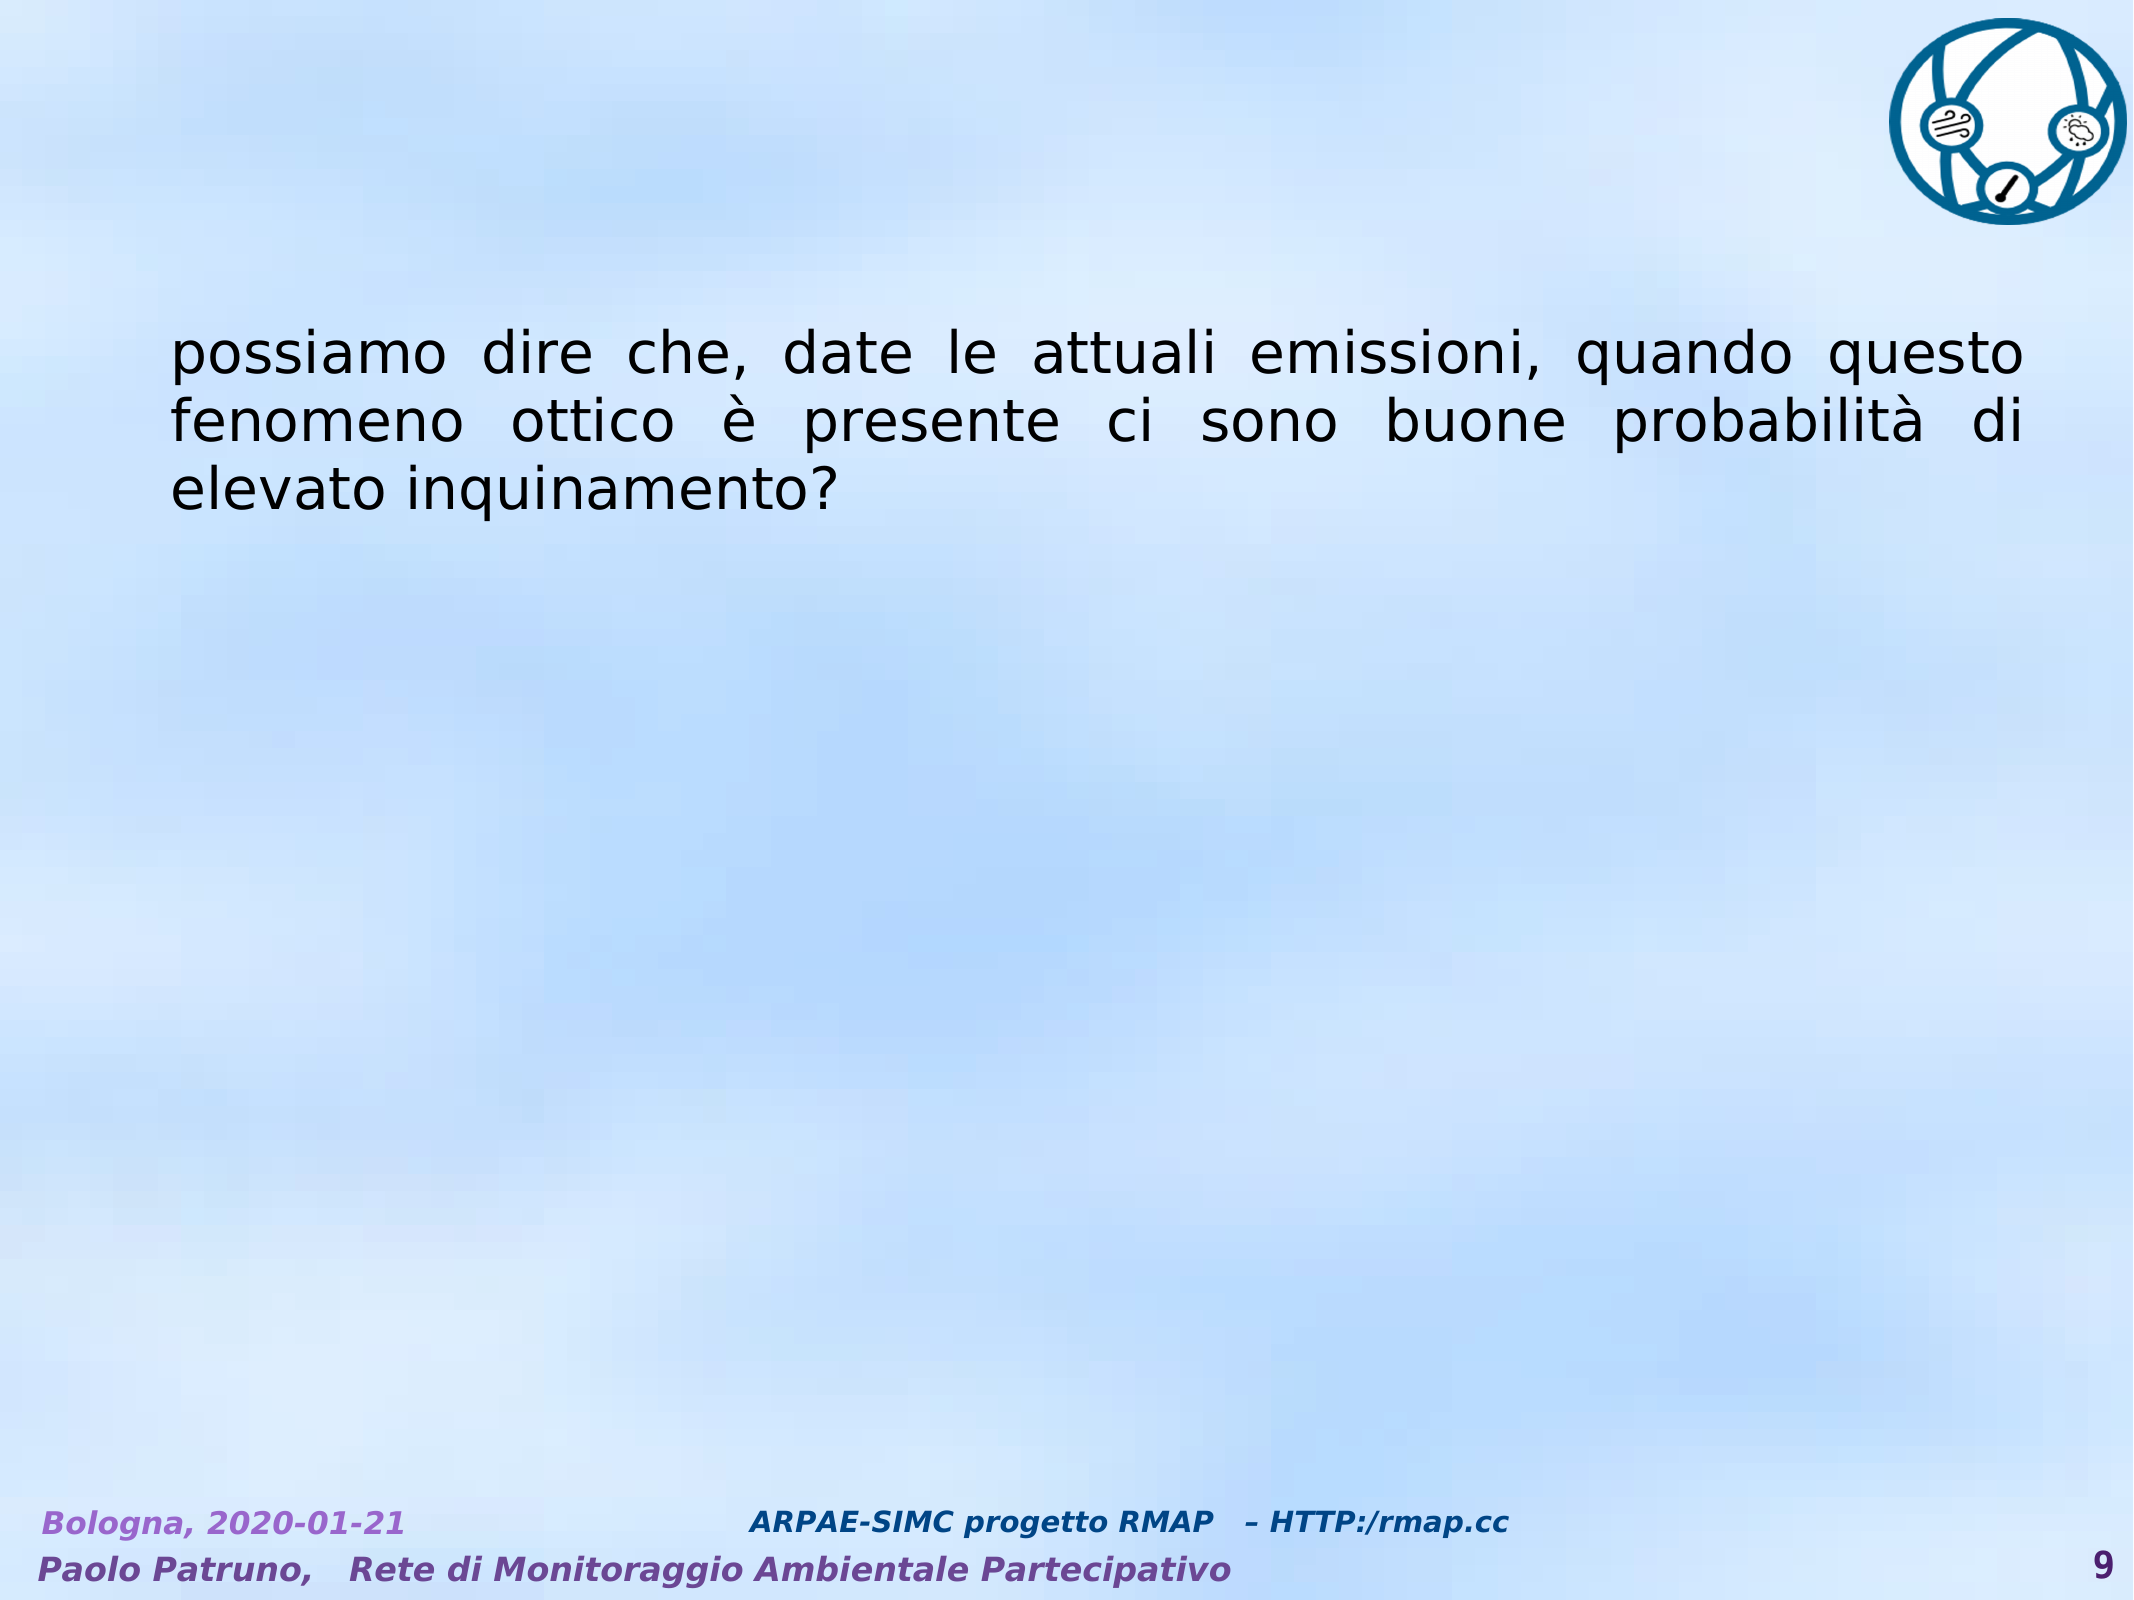

#
possiamo dire che, date le attuali emissioni, quando questo fenomeno ottico è presente ci sono buone probabilità di elevato inquinamento?